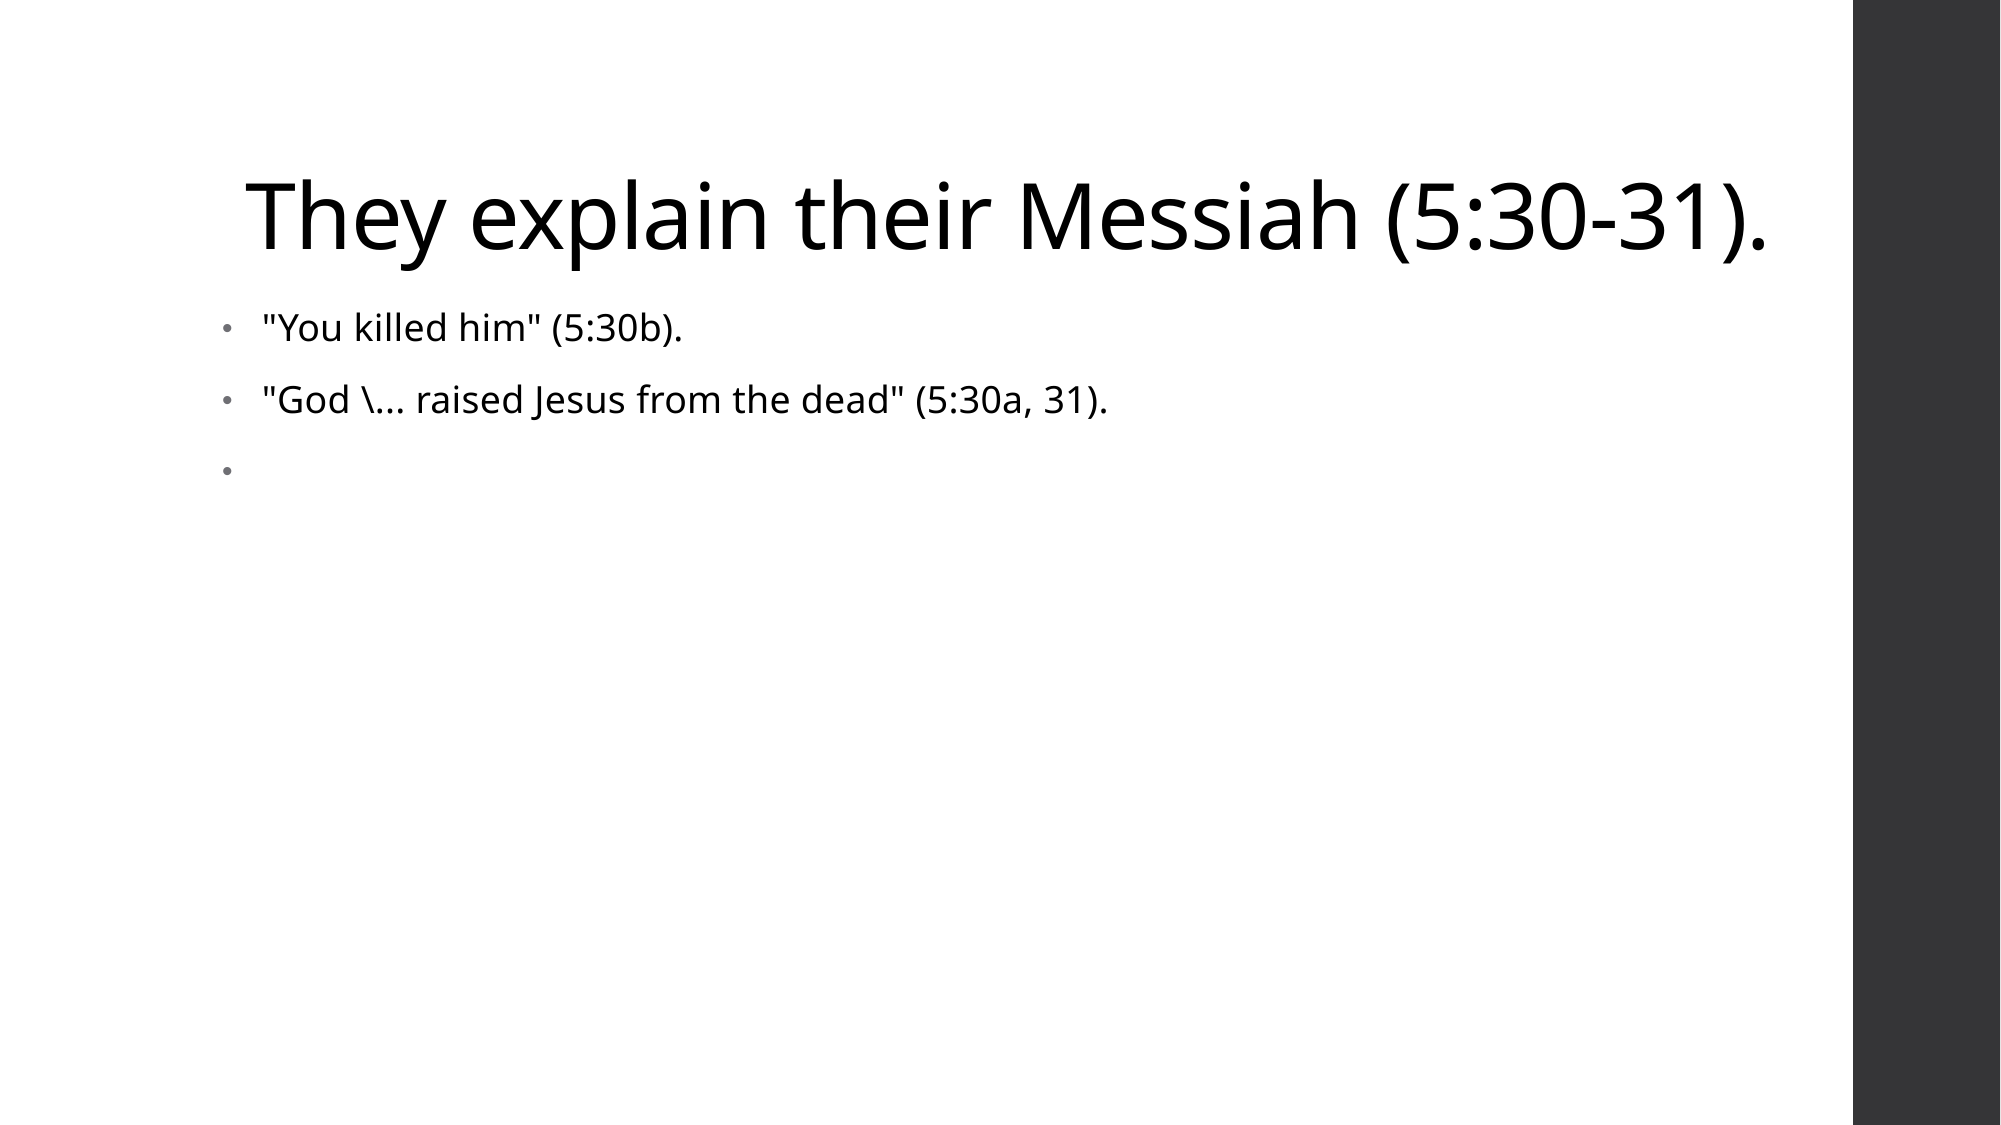

# They explain their Messiah (5:30-31).
 "You killed him" (5:30b).
 "God \... raised Jesus from the dead" (5:30a, 31).